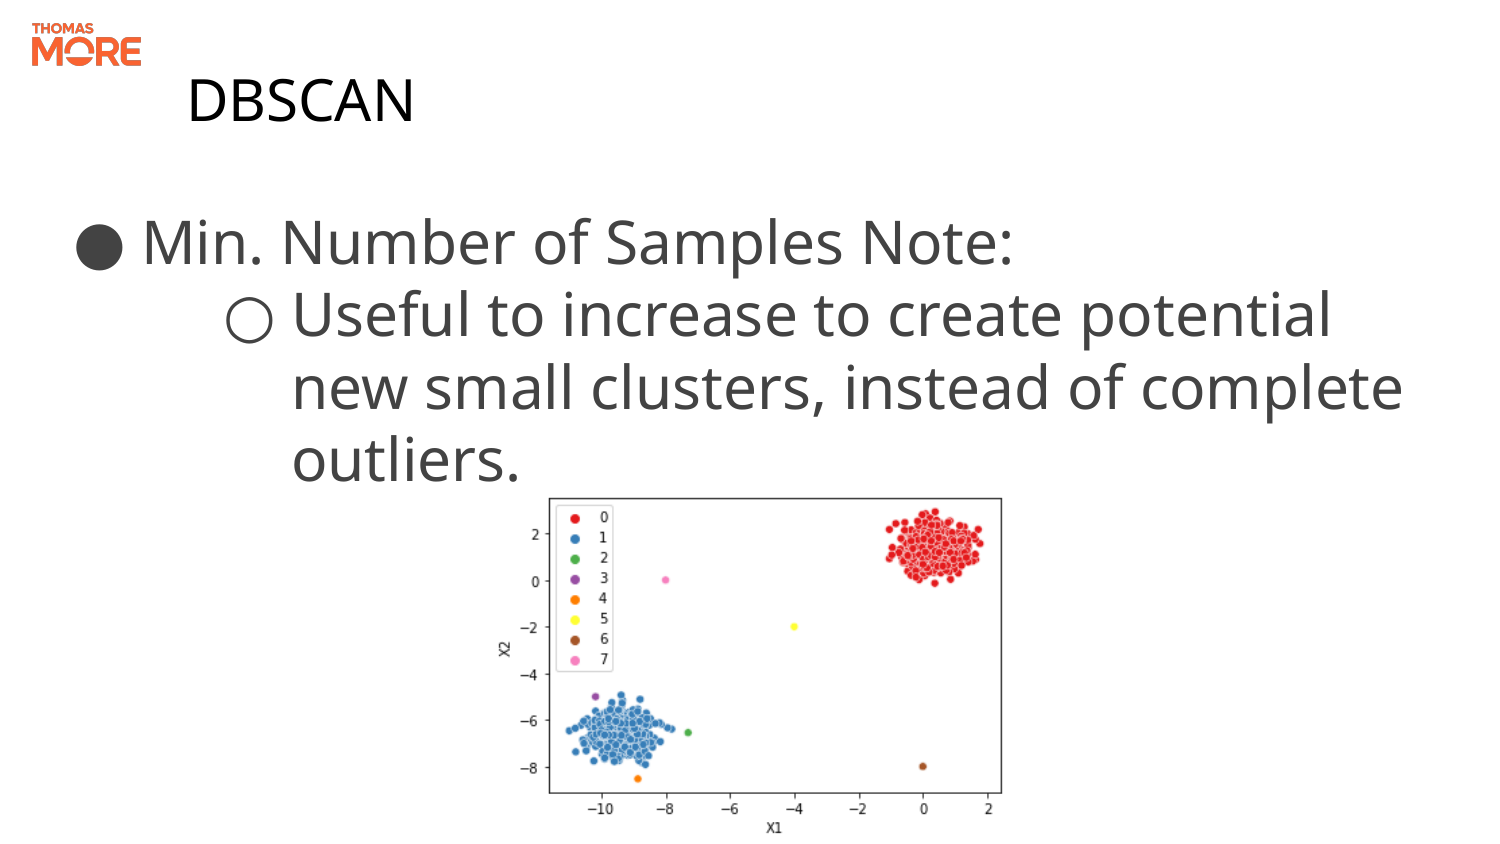

# DBSCAN
Min. Number of Samples Note:
Useful to increase to create potential new small clusters, instead of complete outliers.